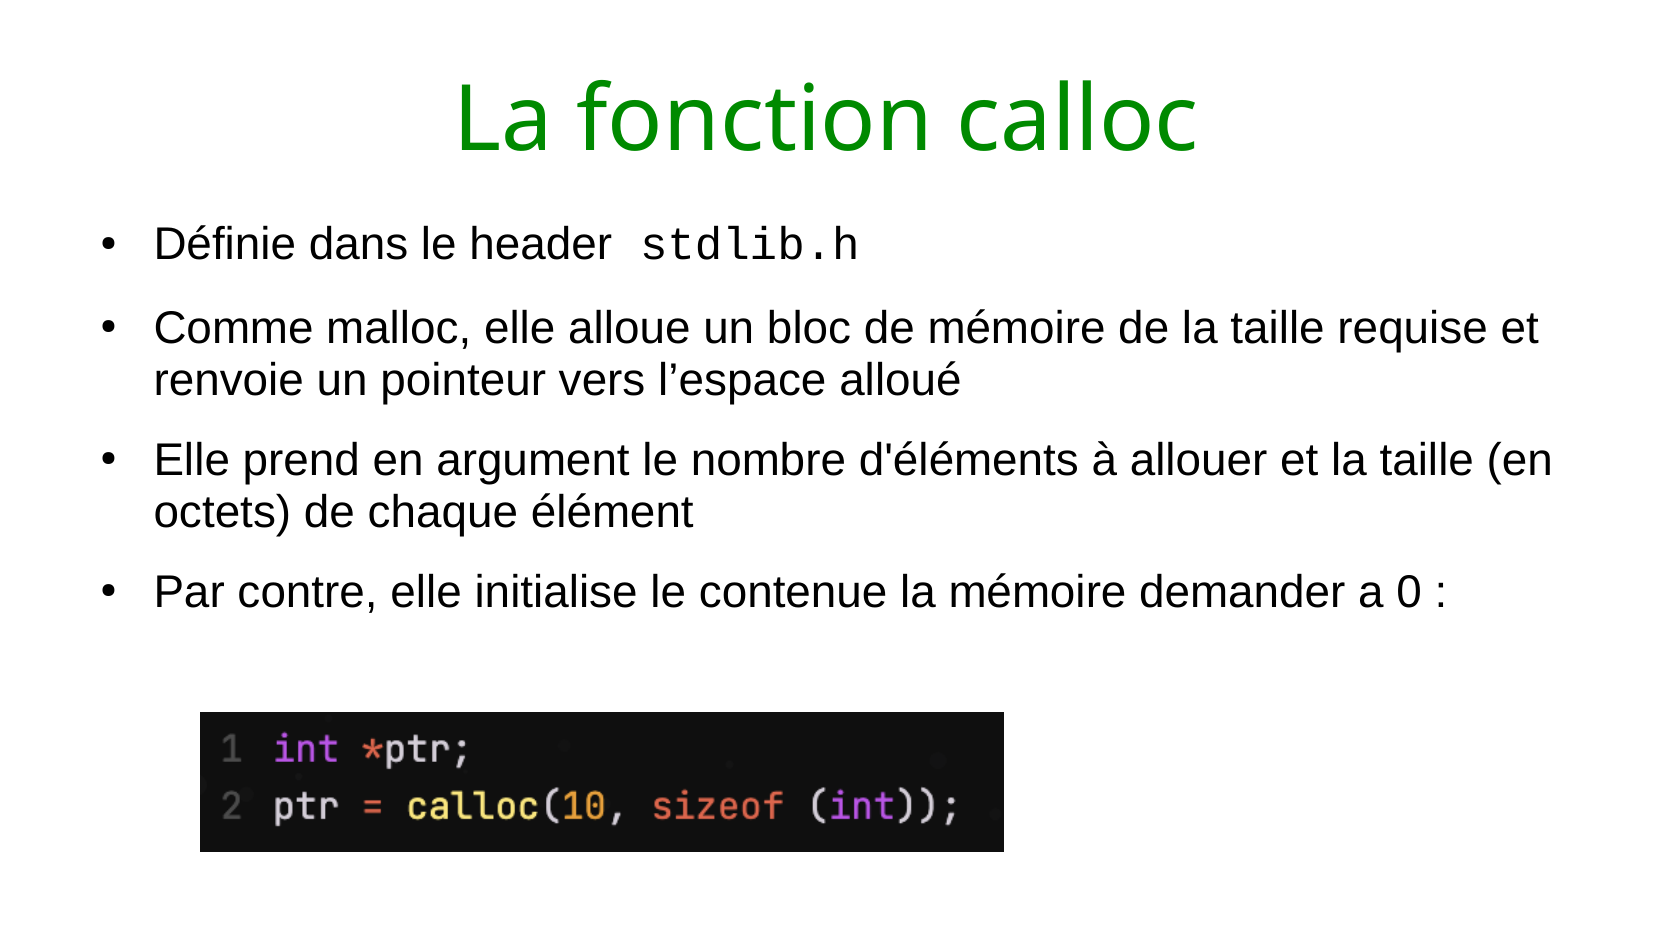

# La fonction calloc
Définie dans le header stdlib.h
Comme malloc, elle alloue un bloc de mémoire de la taille requise et renvoie un pointeur vers l’espace alloué
Elle prend en argument le nombre d'éléments à allouer et la taille (en octets) de chaque élément
Par contre, elle initialise le contenue la mémoire demander a 0 :